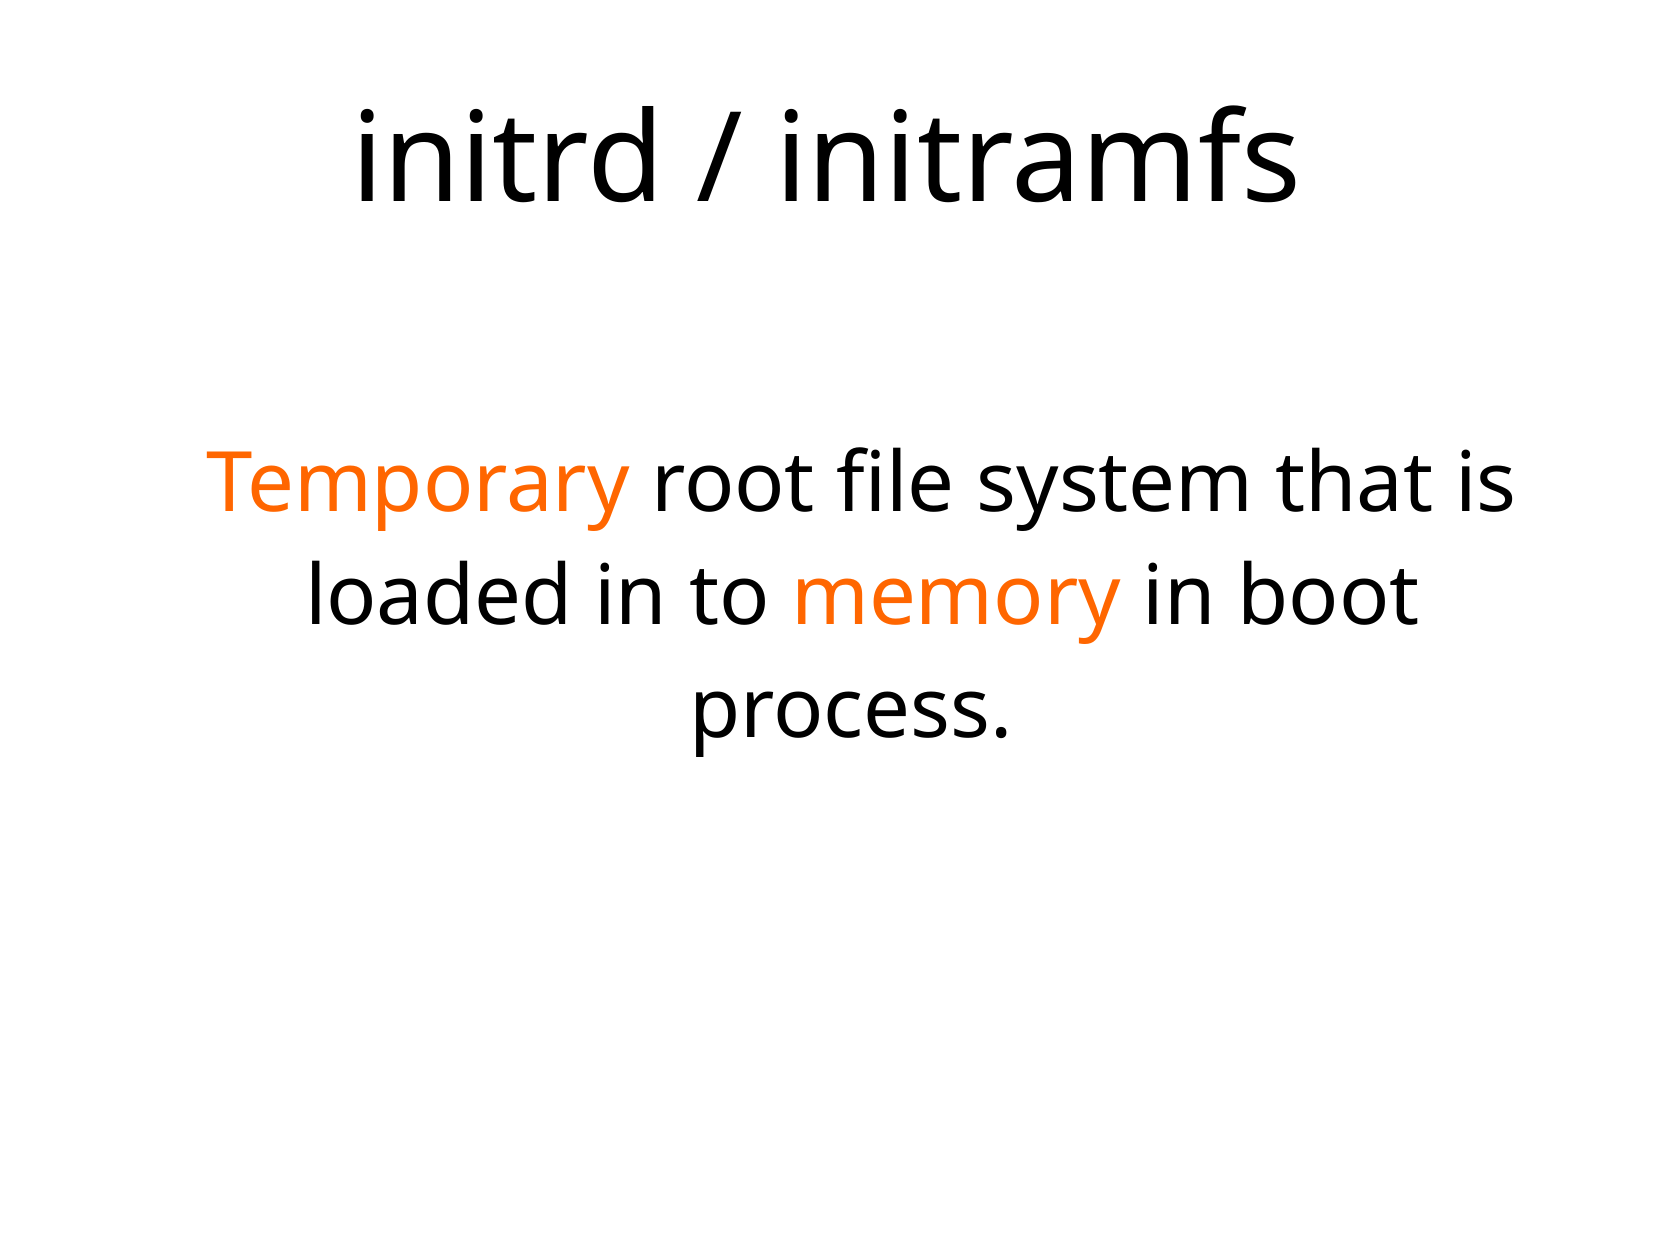

# initrd / initramfs
Temporary root file system that is loaded in to memory in boot process.